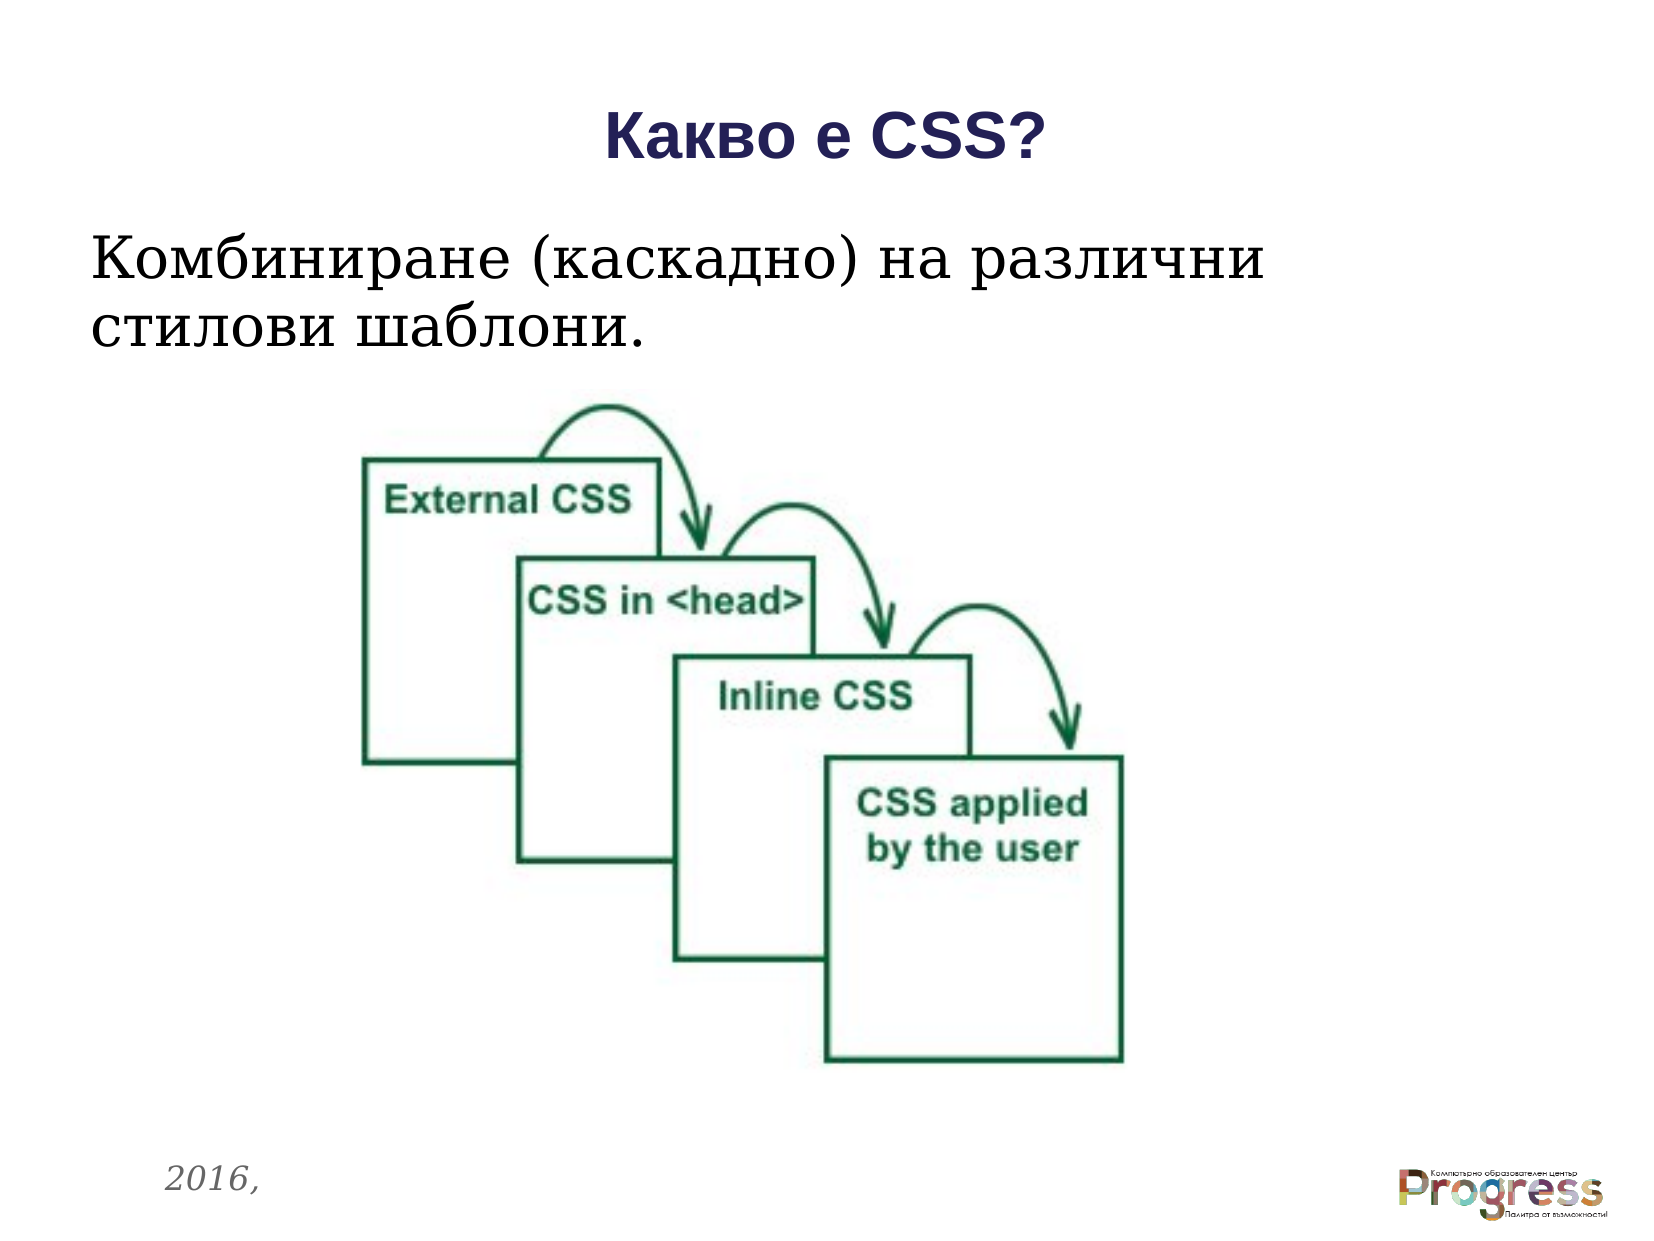

# Какво е CSS?
Комбиниране (каскадно) на различни стилови шаблони.
2016,